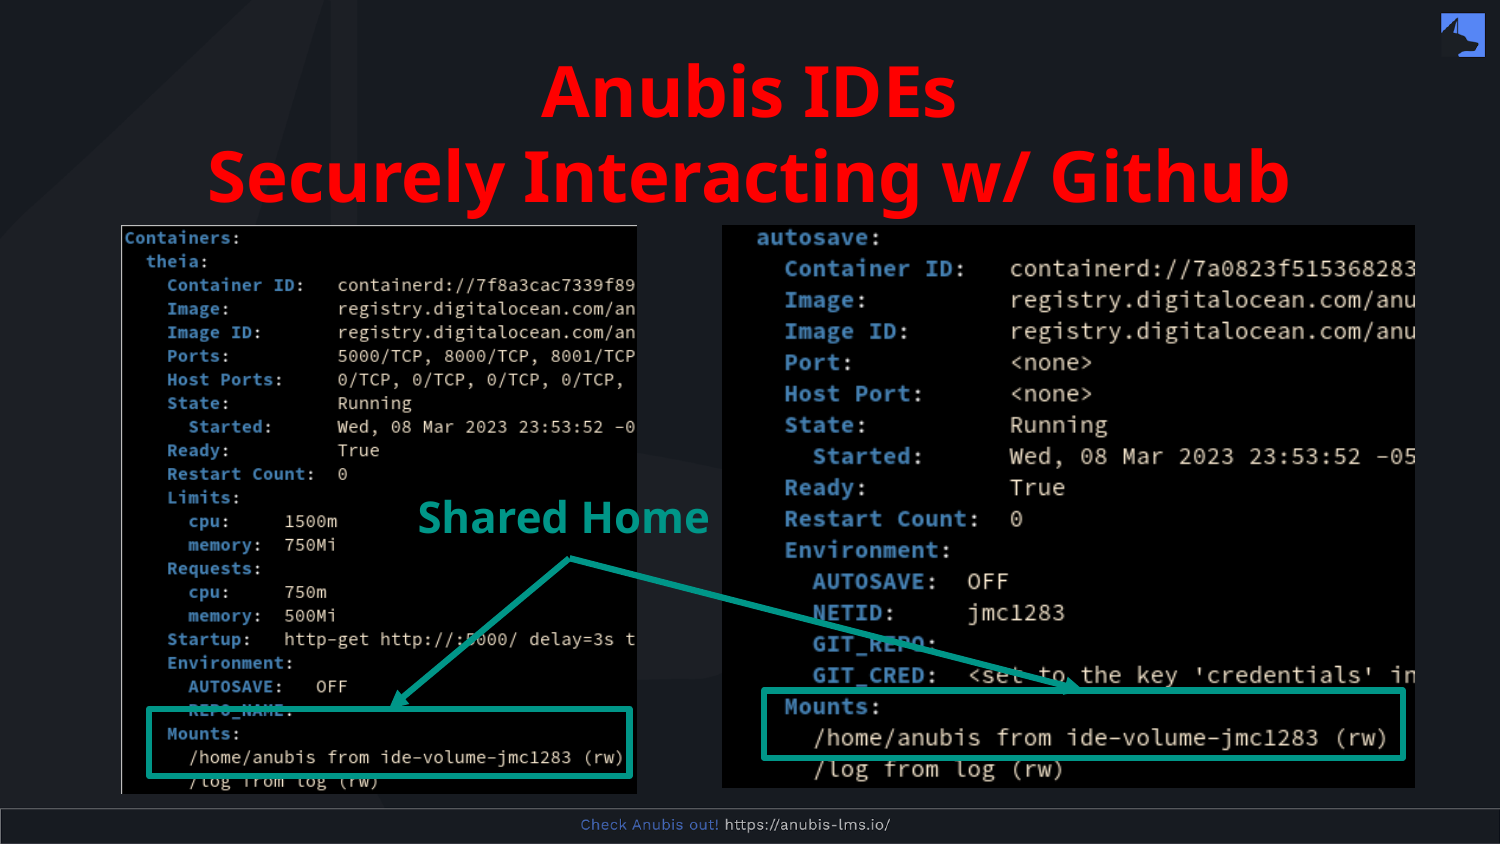

# Anubis IDEs Securely Interacting w/ Github
Shared Home